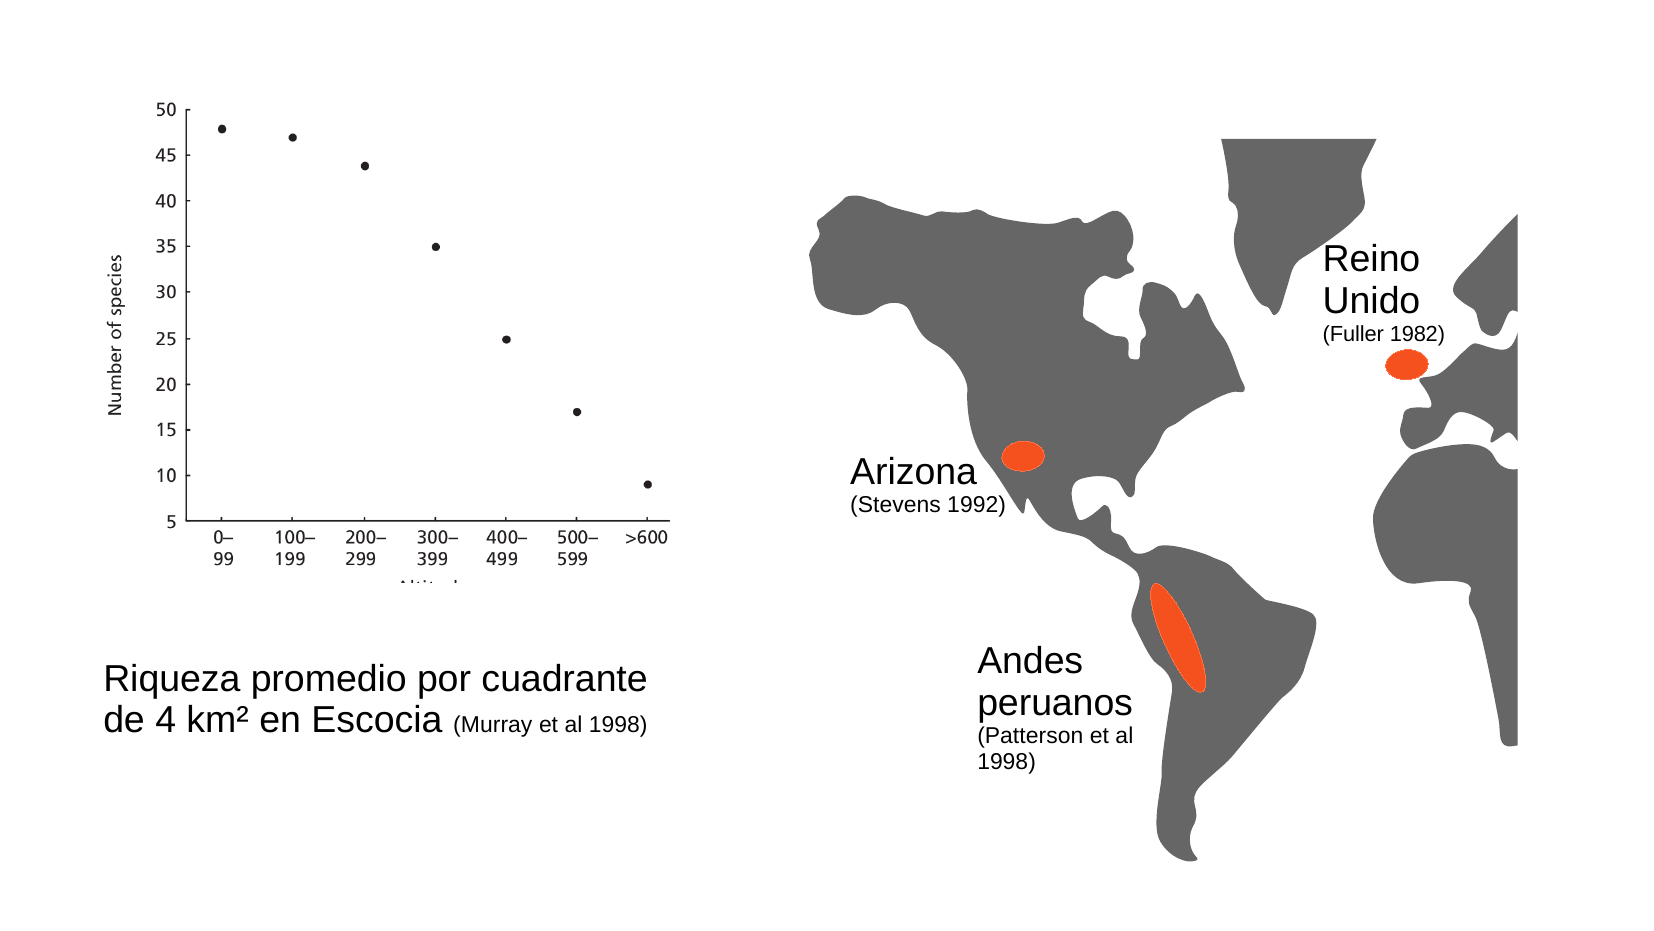

Reino
Unido
(Fuller 1982)
Arizona
(Stevens 1992)
Andes peruanos
(Patterson et al 1998)
Riqueza promedio por cuadrante de 4 km² en Escocia (Murray et al 1998)